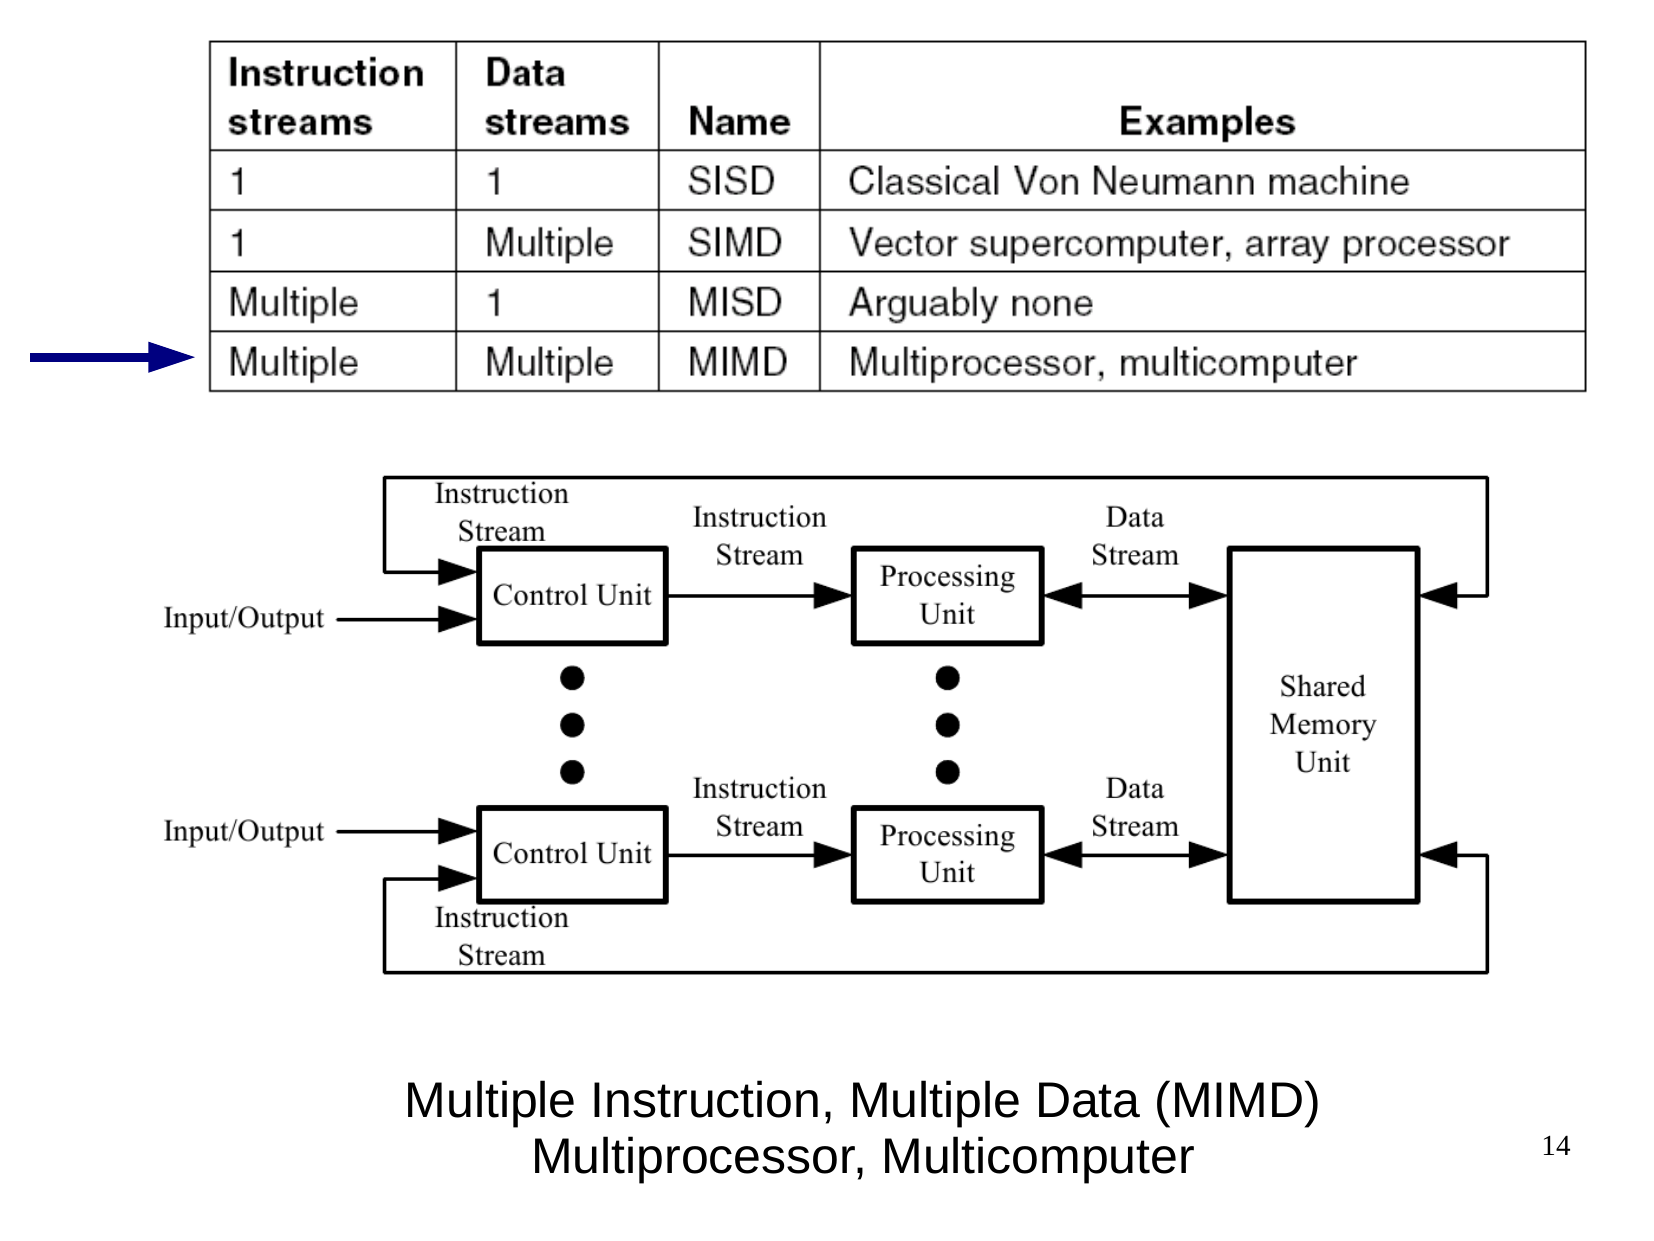

Multiple Instruction, Multiple Data (MIMD)
Multiprocessor, Multicomputer
14